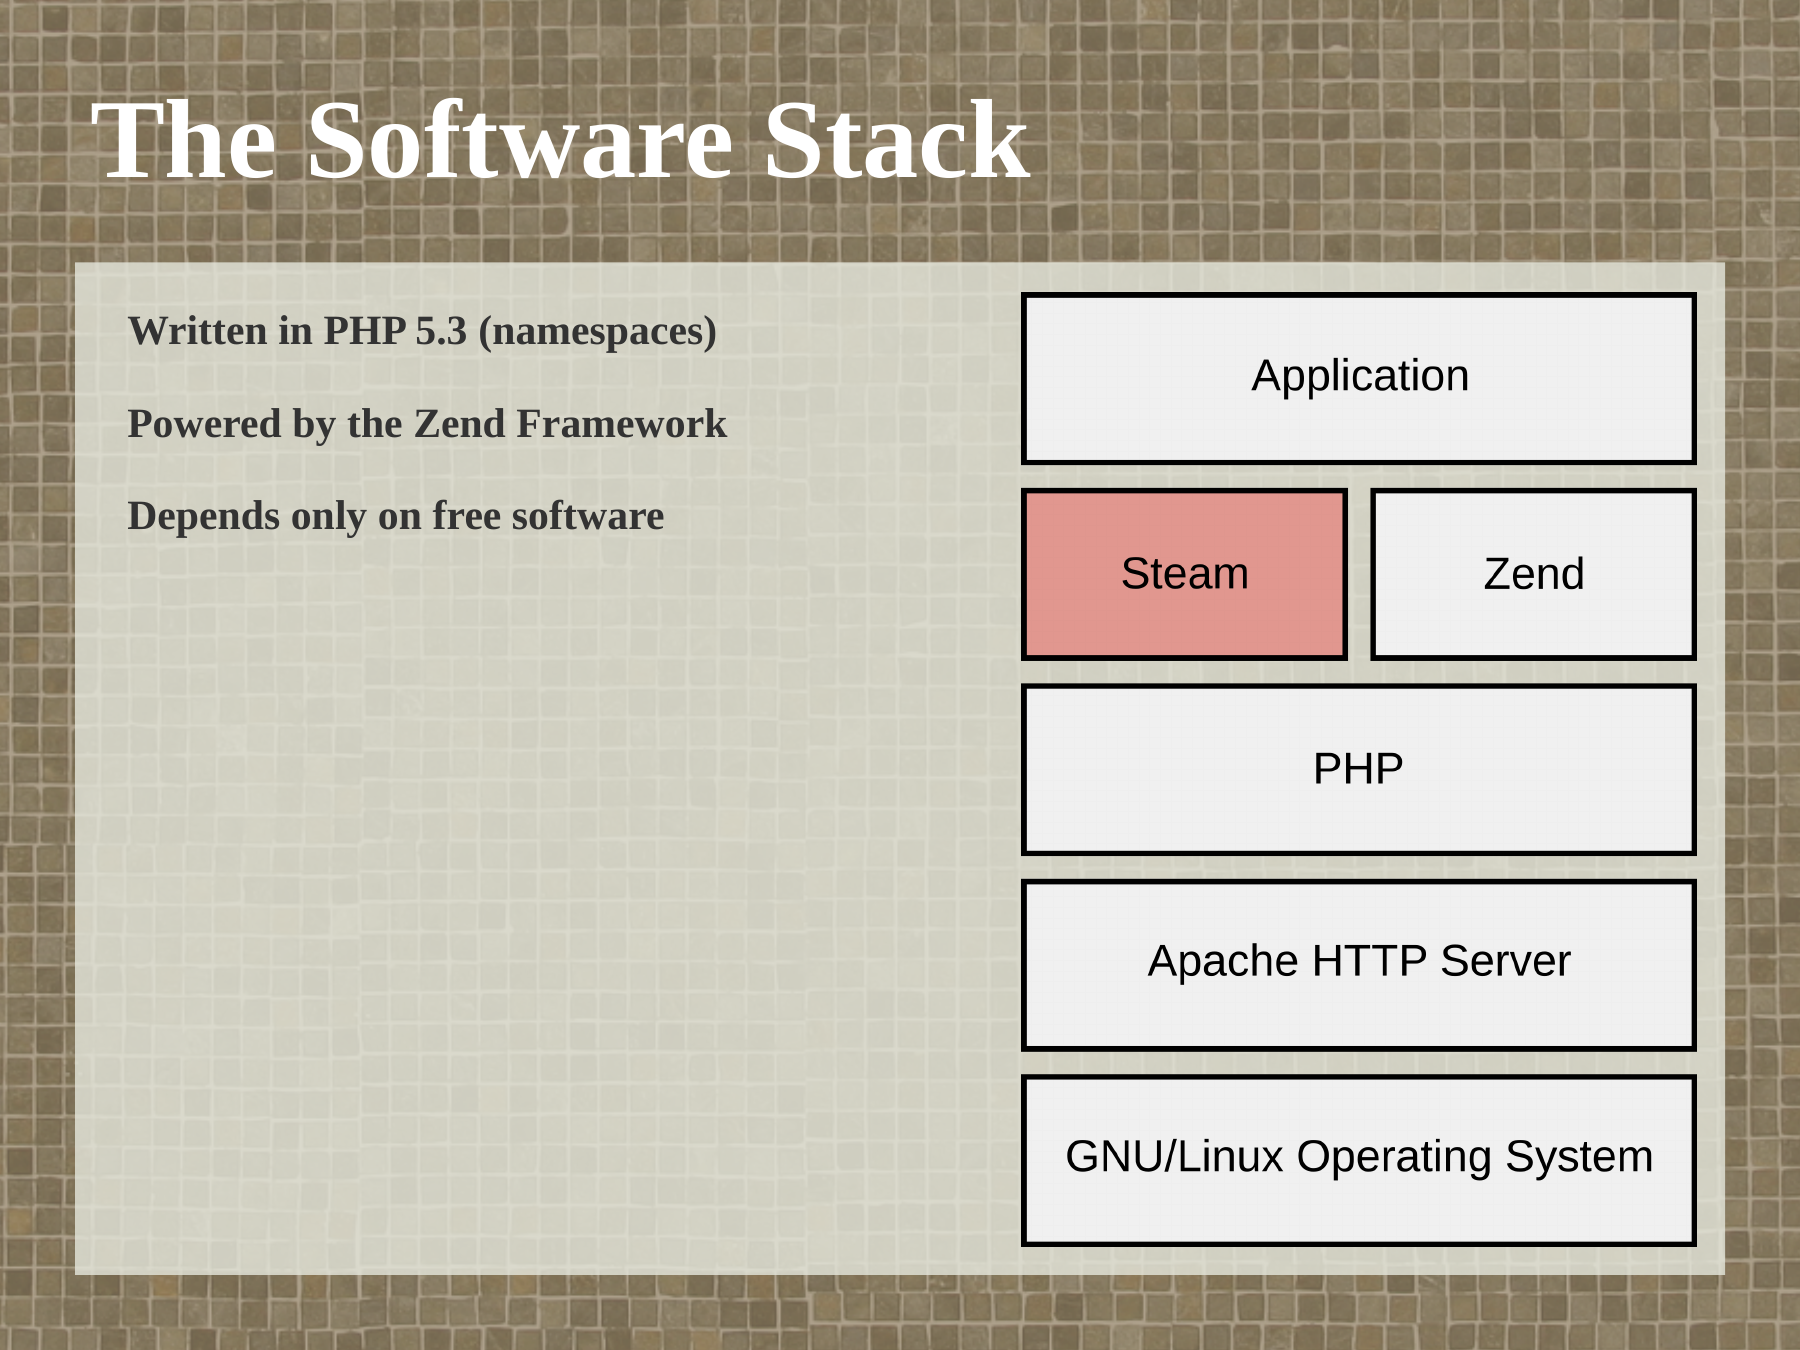

# The Software Stack
Written in PHP 5.3 (namespaces)
Powered by the Zend Framework
Depends only on free software